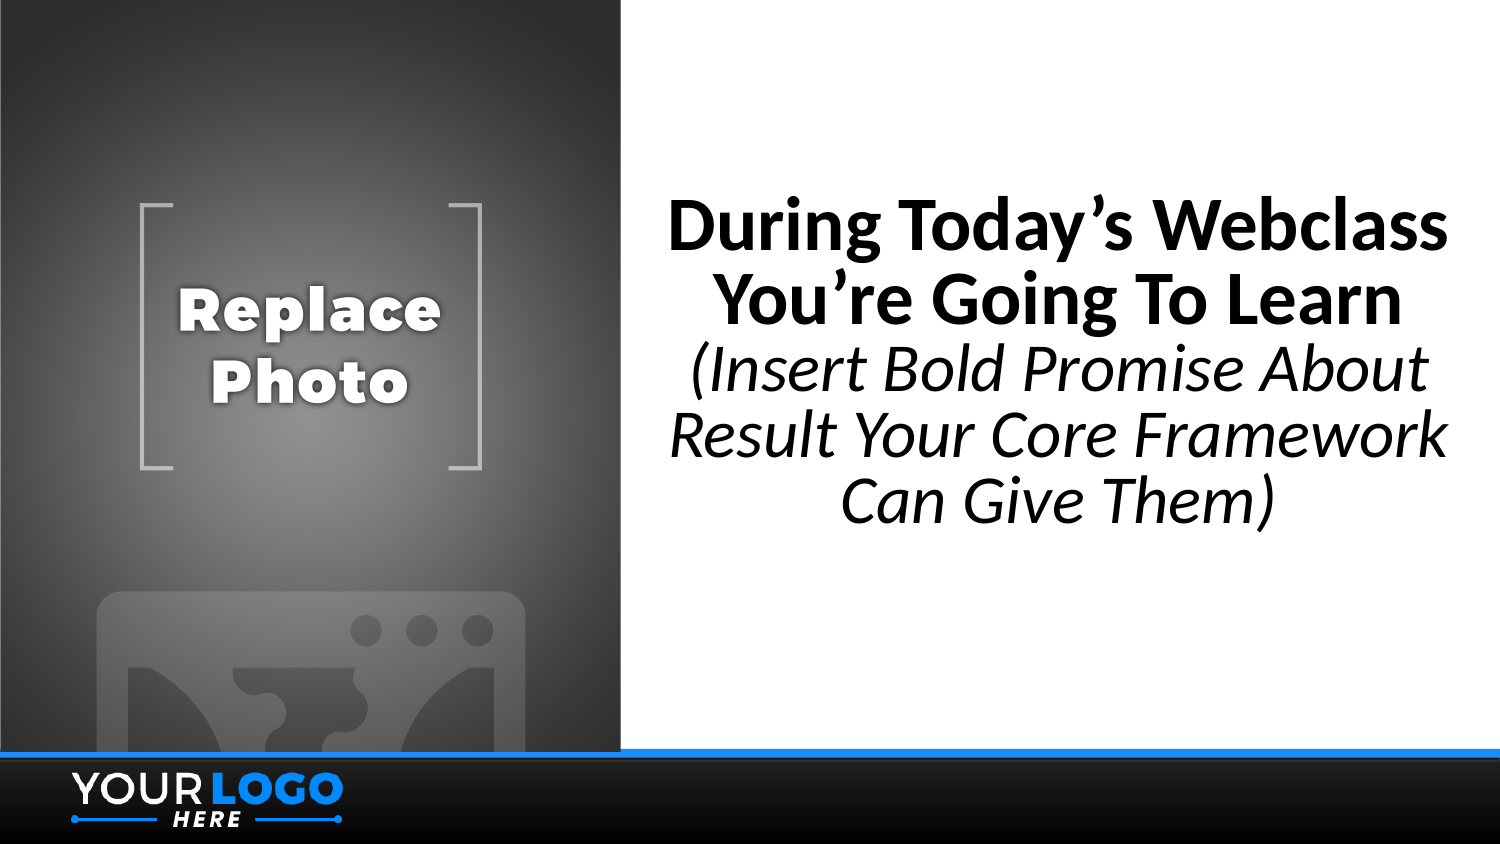

During Today’s Webclass You’re Going To Learn (Insert Bold Promise About Result Your Core Framework Can Give Them)